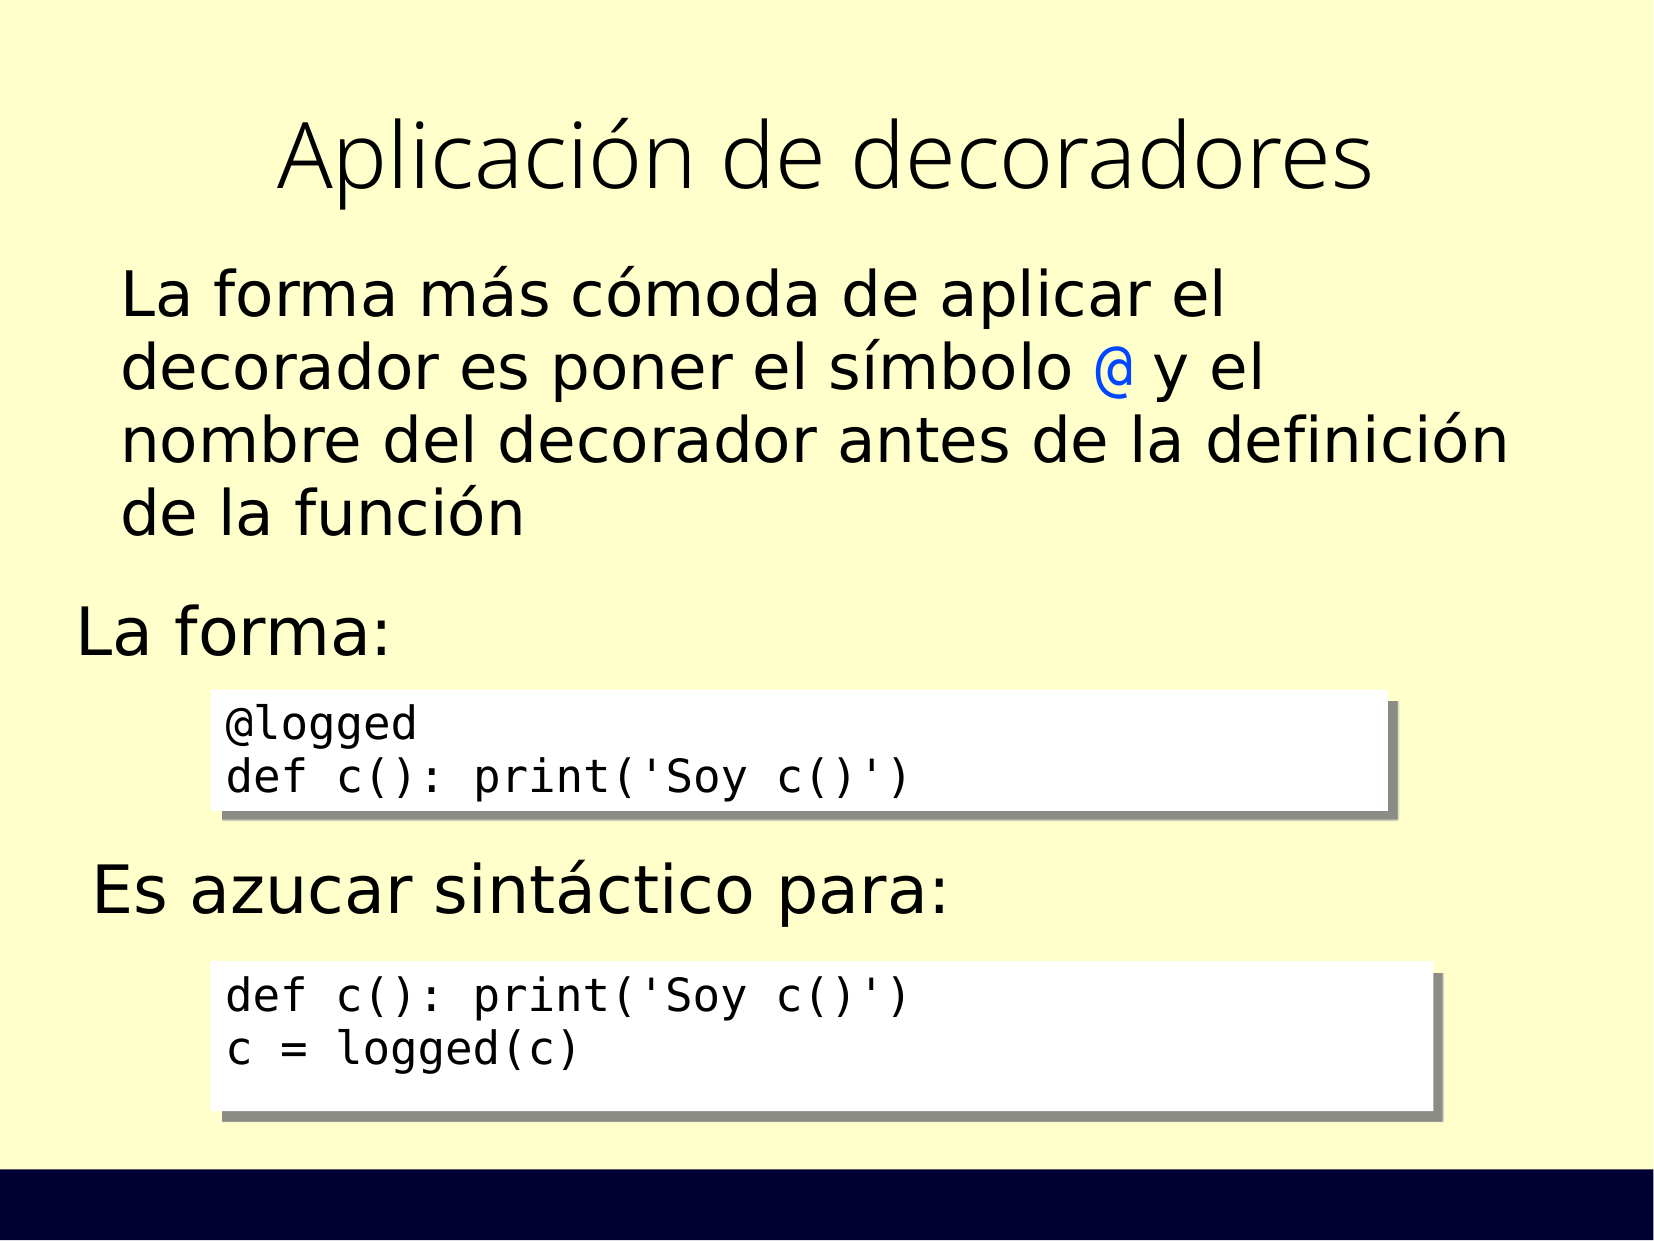

# Aplicación de decoradores
La forma más cómoda de aplicar el decorador es poner el símbolo @ y el nombre del decorador antes de la definición de la función
La forma:
@logged
def c(): print('Soy c()')
Es azucar sintáctico para:
def c(): print('Soy c()')
c = logged(c)